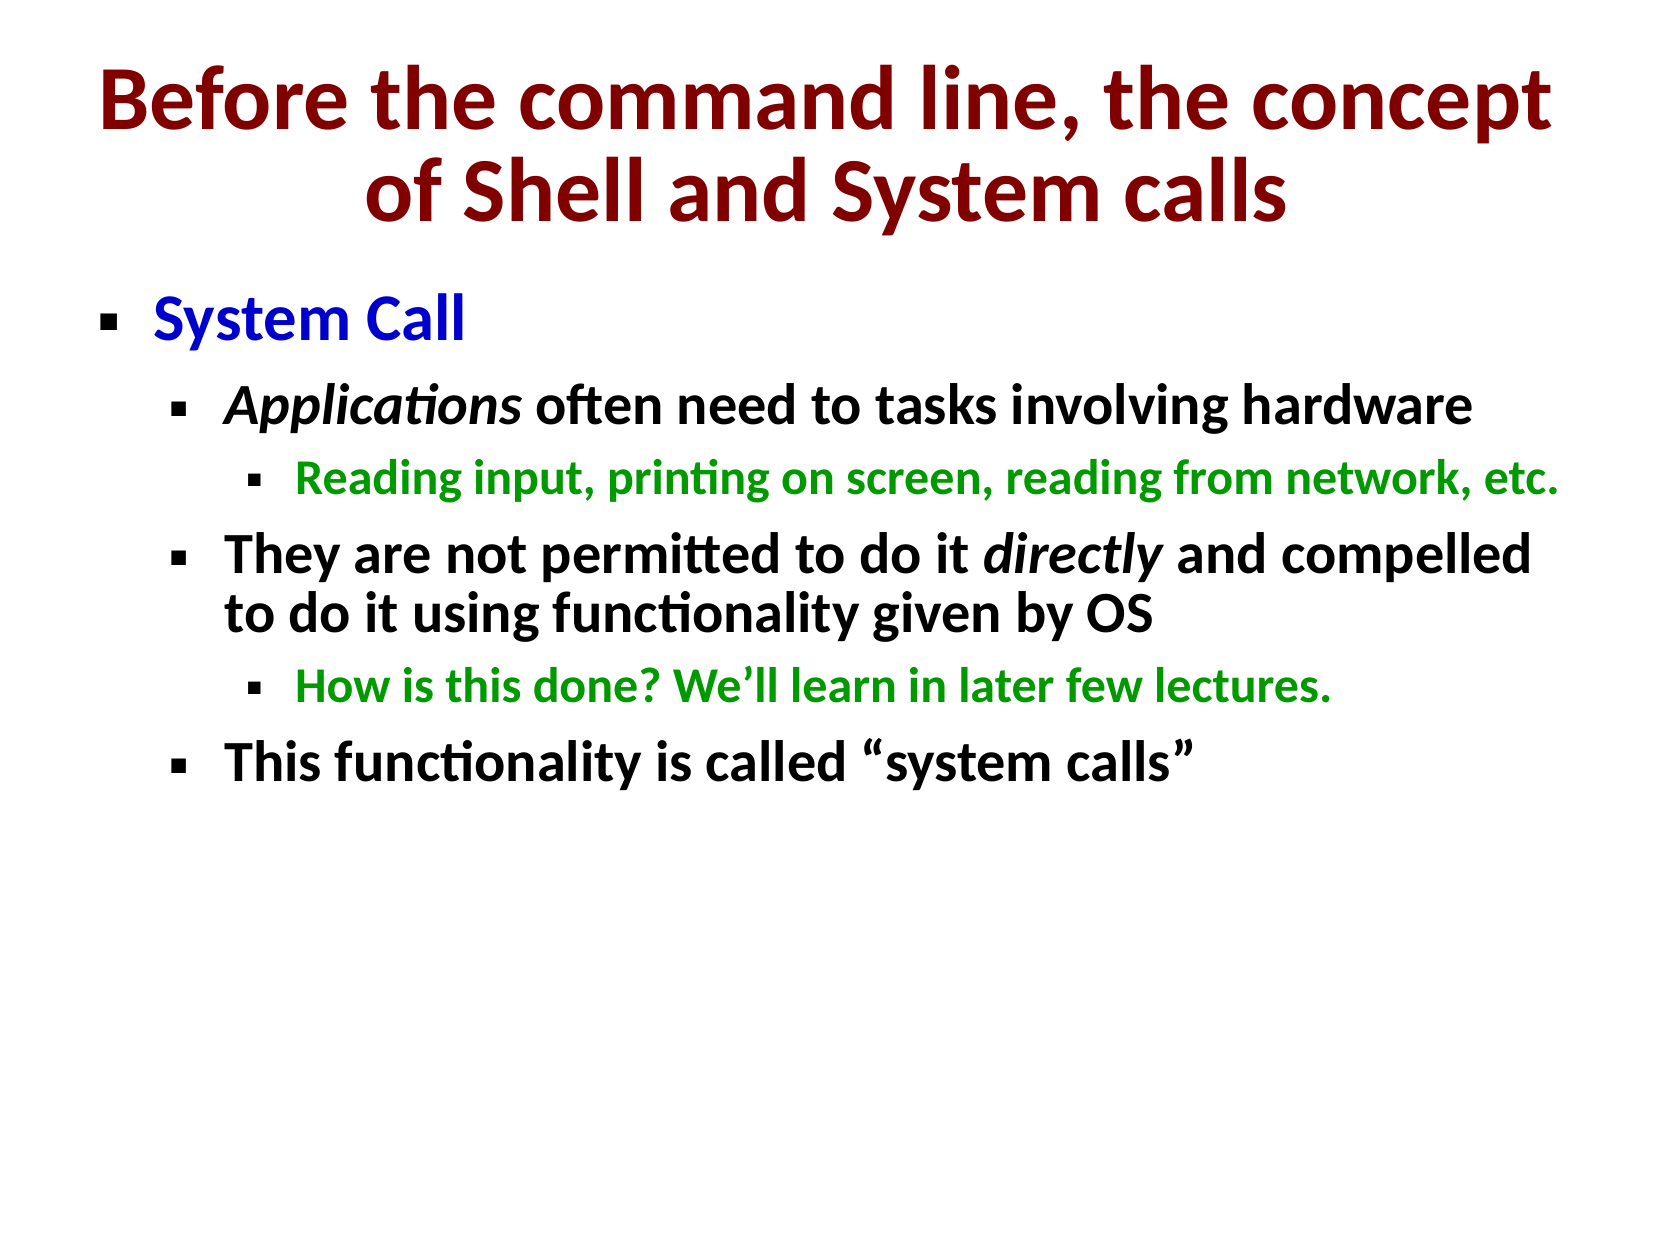

# Before the command line, the concept of Shell and System calls
System Call
Applications often need to tasks involving hardware
Reading input, printing on screen, reading from network, etc.
They are not permitted to do it directly and compelled to do it using functionality given by OS
How is this done? We’ll learn in later few lectures.
This functionality is called “system calls”